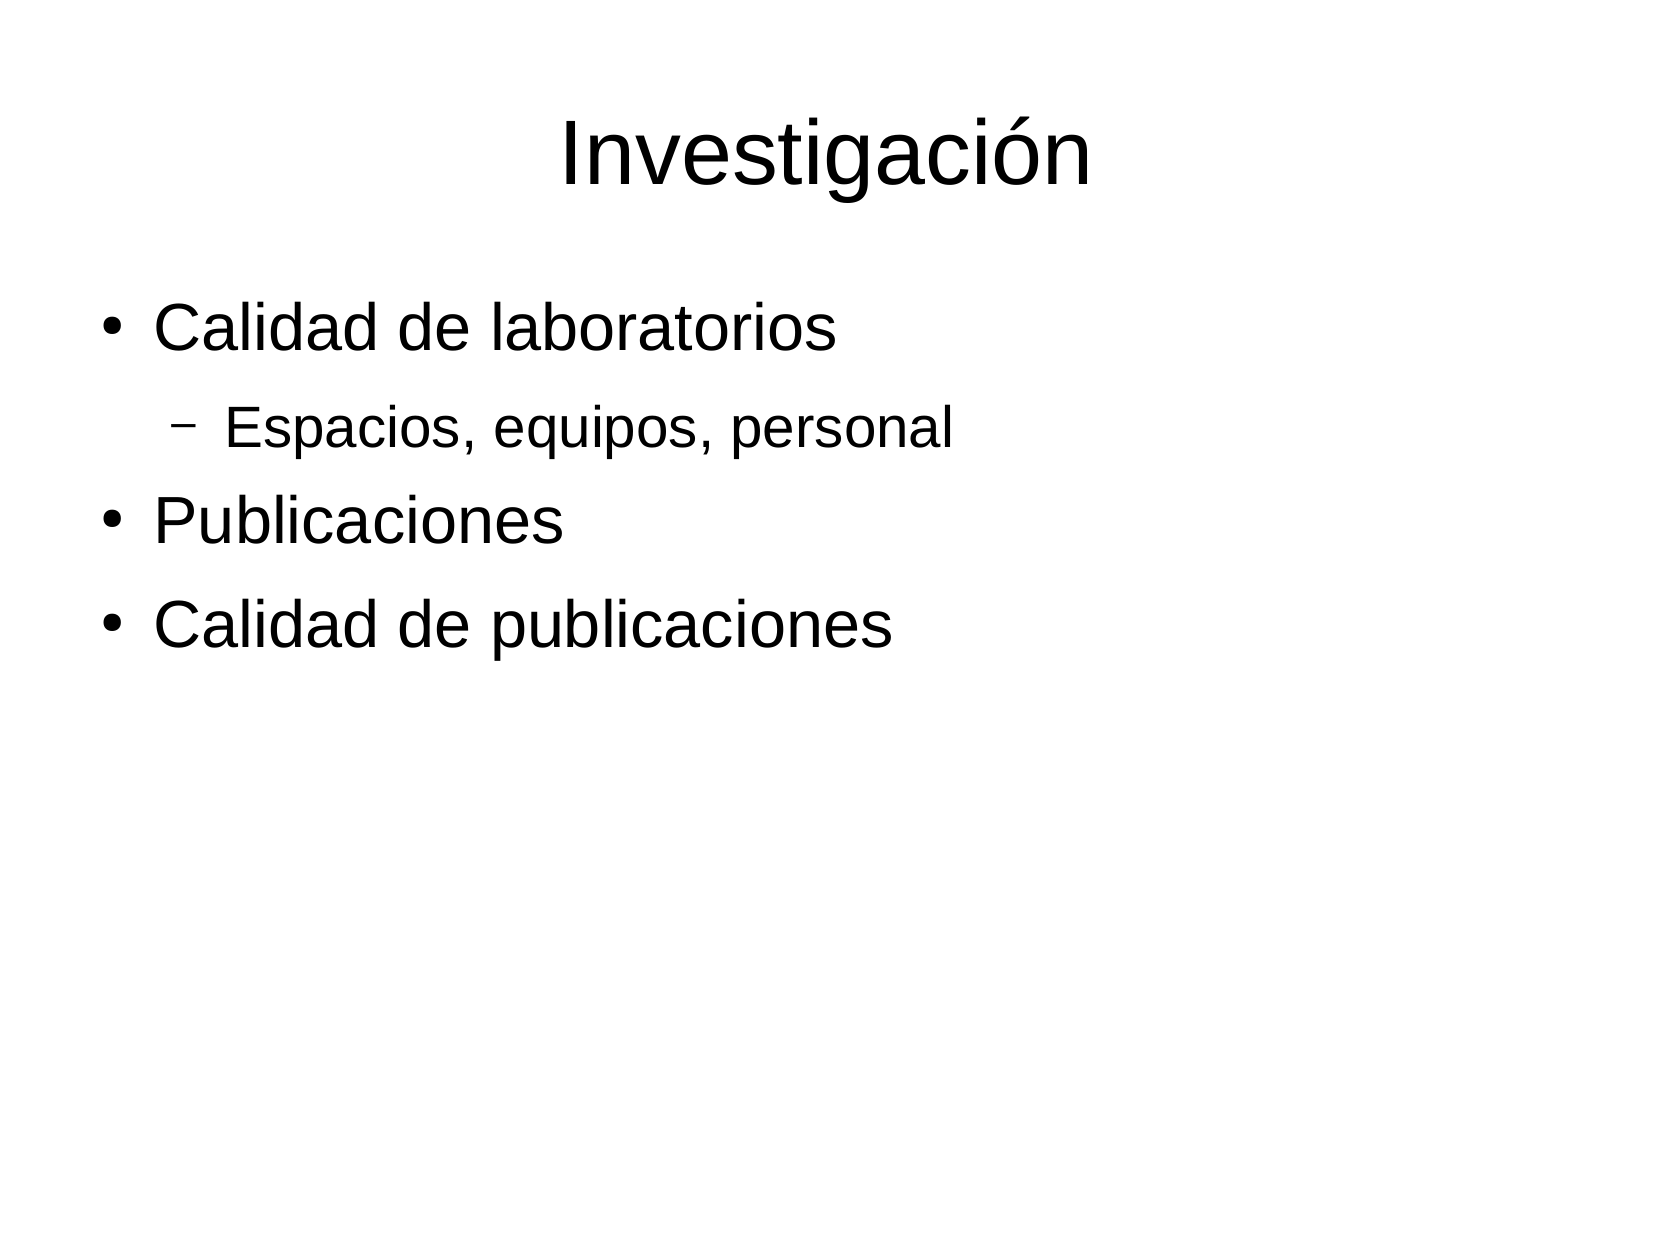

# Investigación
Calidad de laboratorios
Espacios, equipos, personal
Publicaciones
Calidad de publicaciones